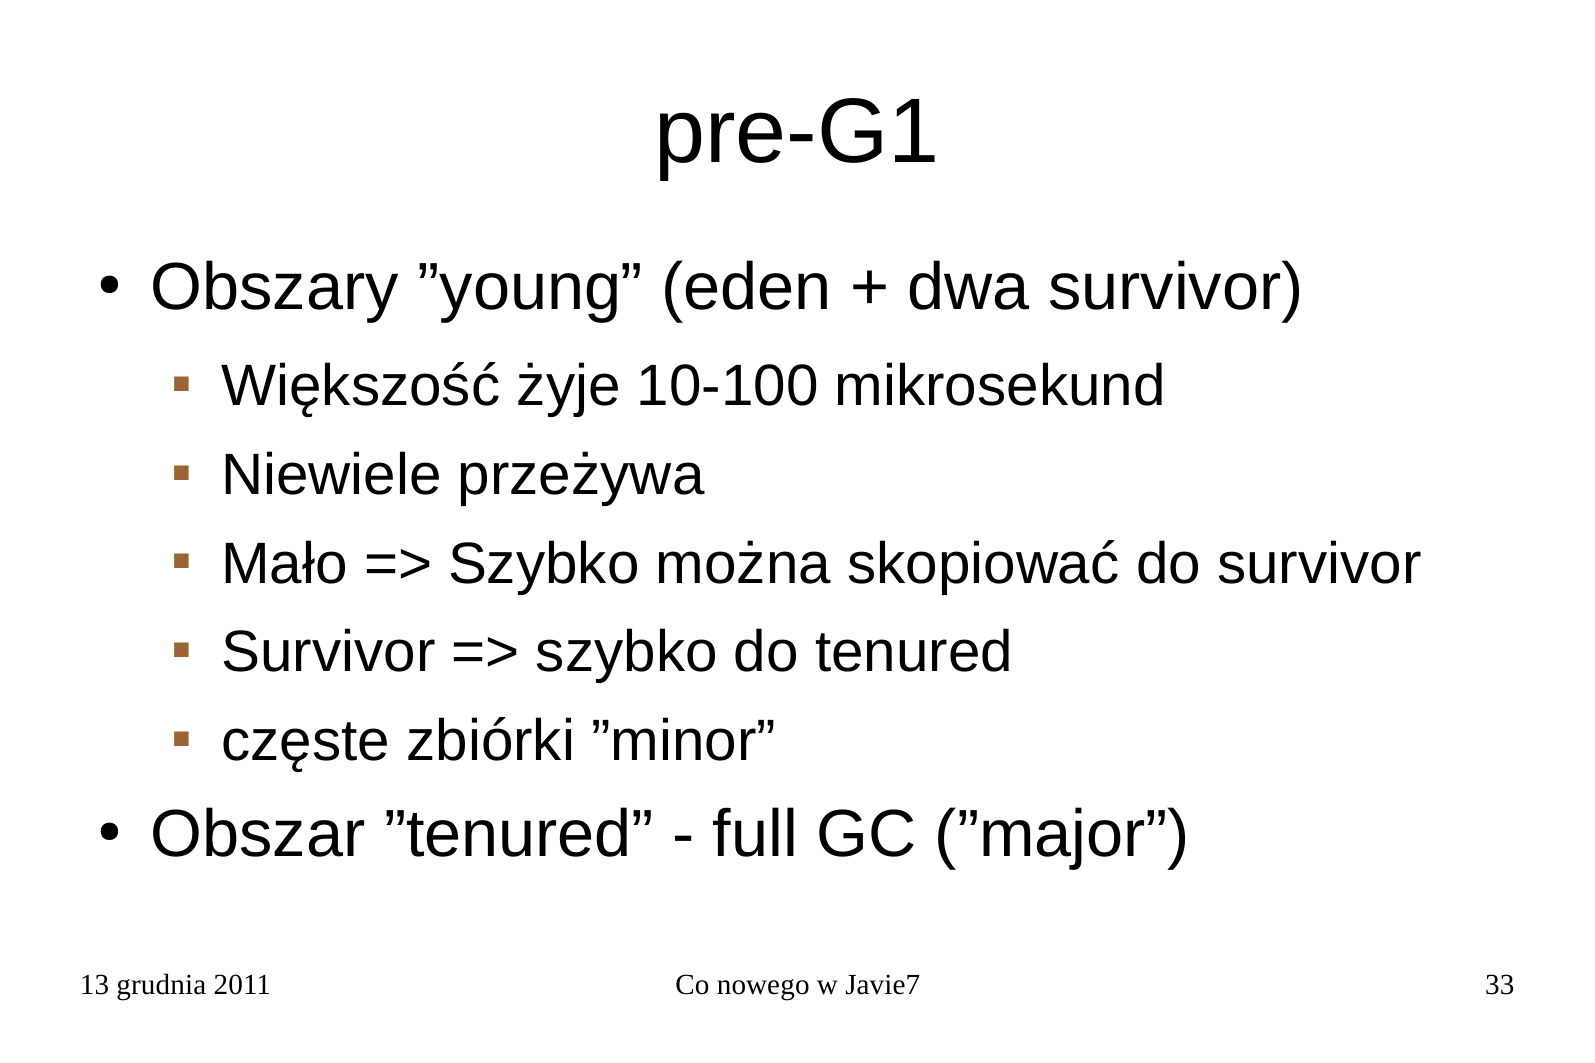

# pre-G1
Obszary ”young” (eden + dwa survivor)
Większość żyje 10-100 mikrosekund
Niewiele przeżywa
Mało => Szybko można skopiować do survivor
Survivor => szybko do tenured
częste zbiórki ”minor”
Obszar ”tenured” - full GC (”major”)
13 grudnia 2011
Co nowego w Javie7
33